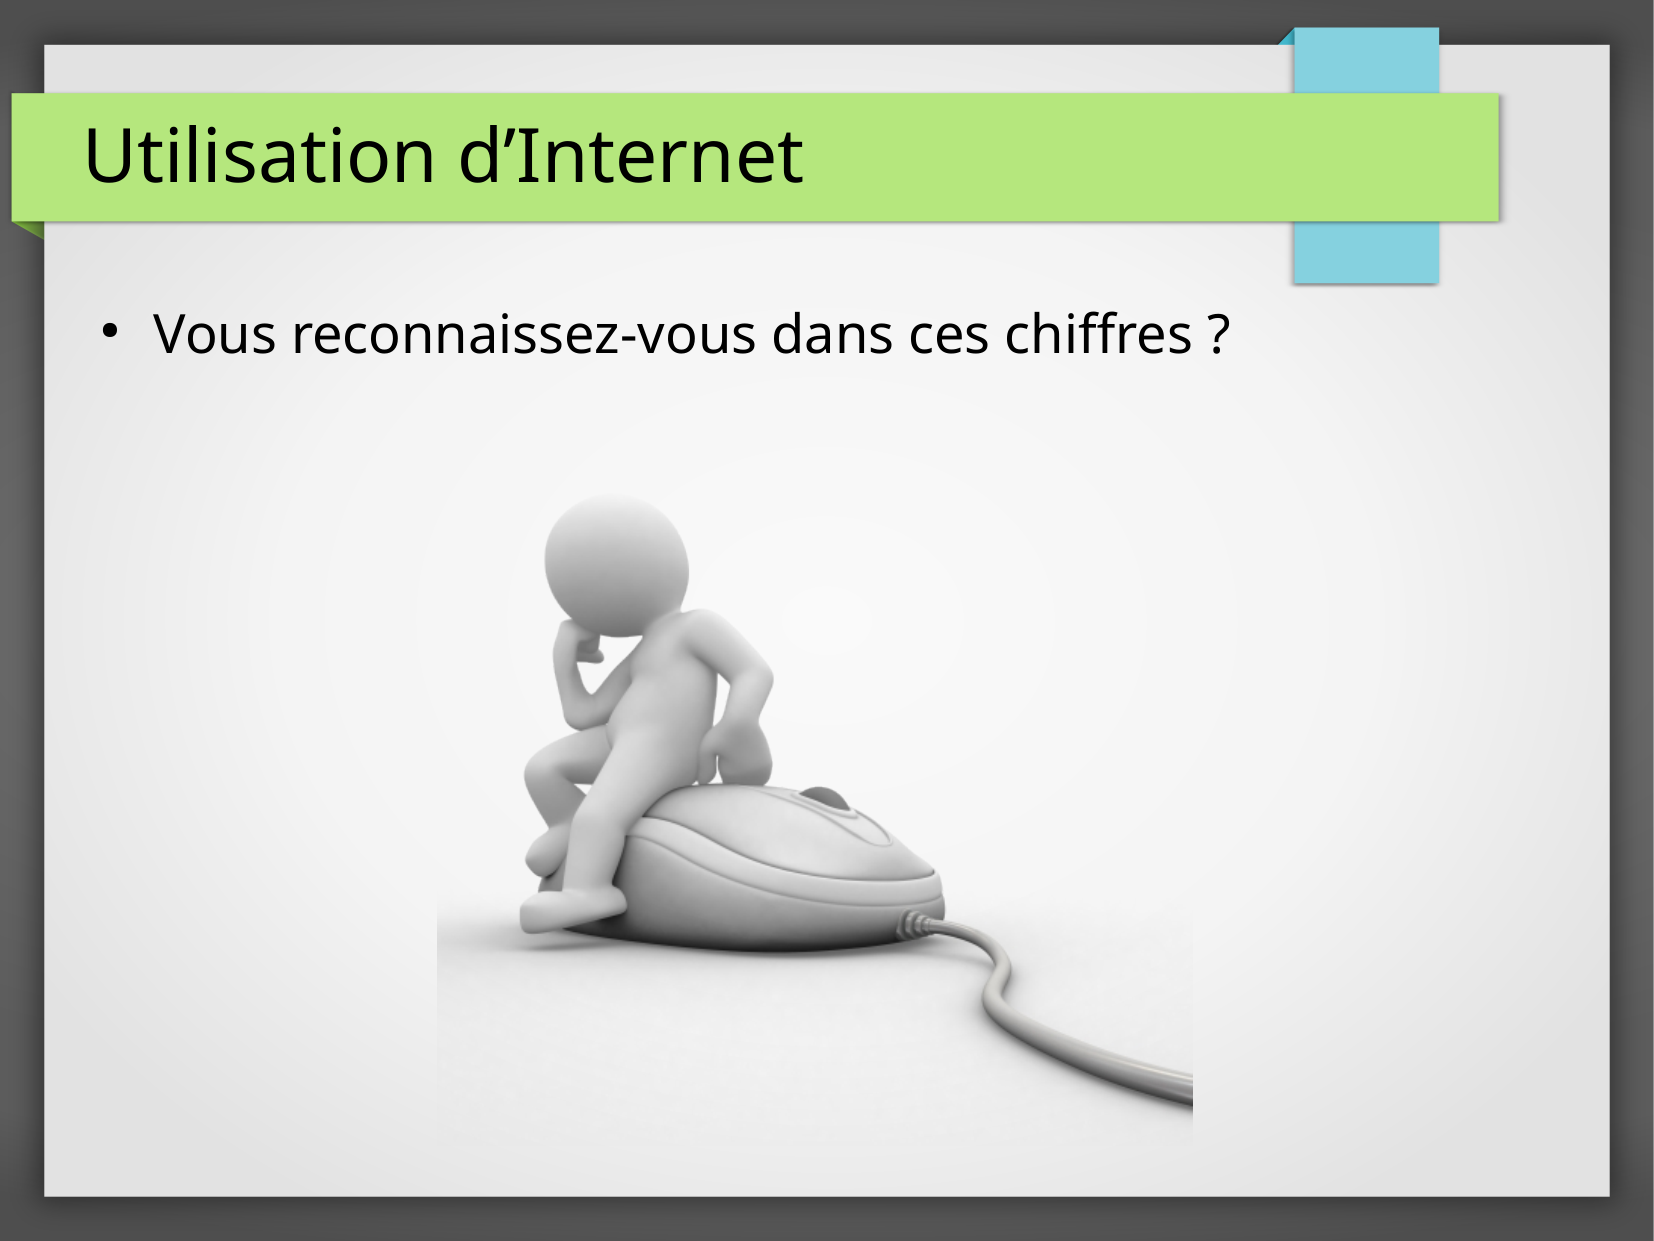

# Utilisation d’Internet
Vous reconnaissez-vous dans ces chiffres ?